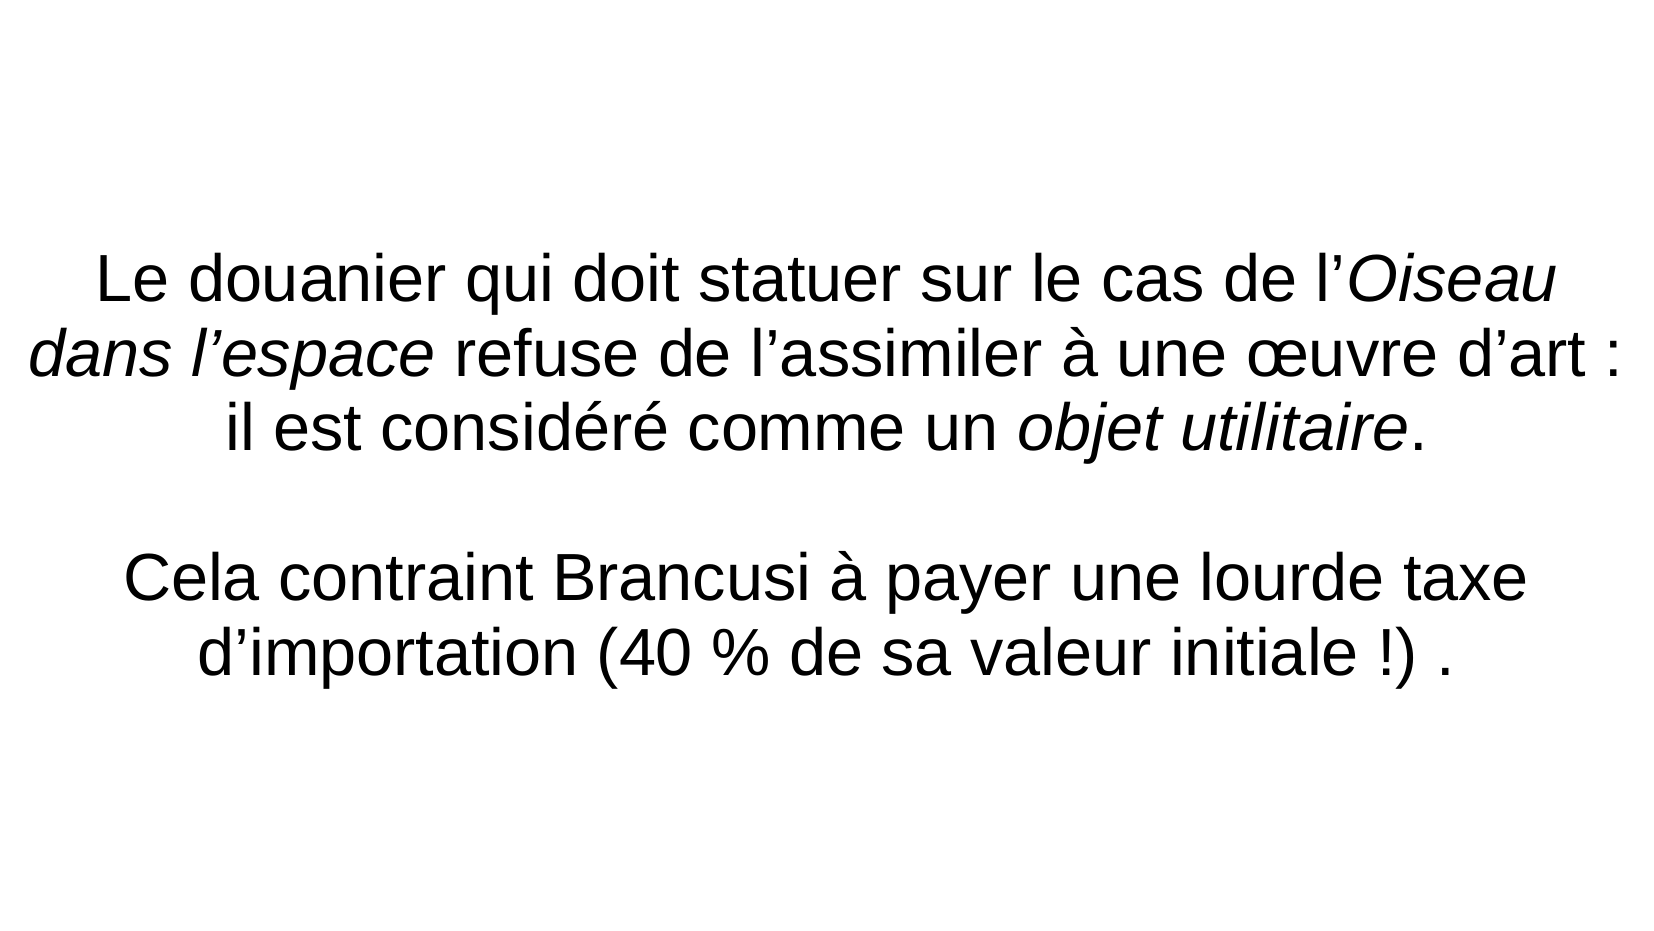

Le douanier qui doit statuer sur le cas de l’Oiseau dans l’espace refuse de l’assimiler à une œuvre d’art : il est considéré comme un objet utilitaire.
Cela contraint Brancusi à payer une lourde taxe d’importation (40 % de sa valeur initiale !) .